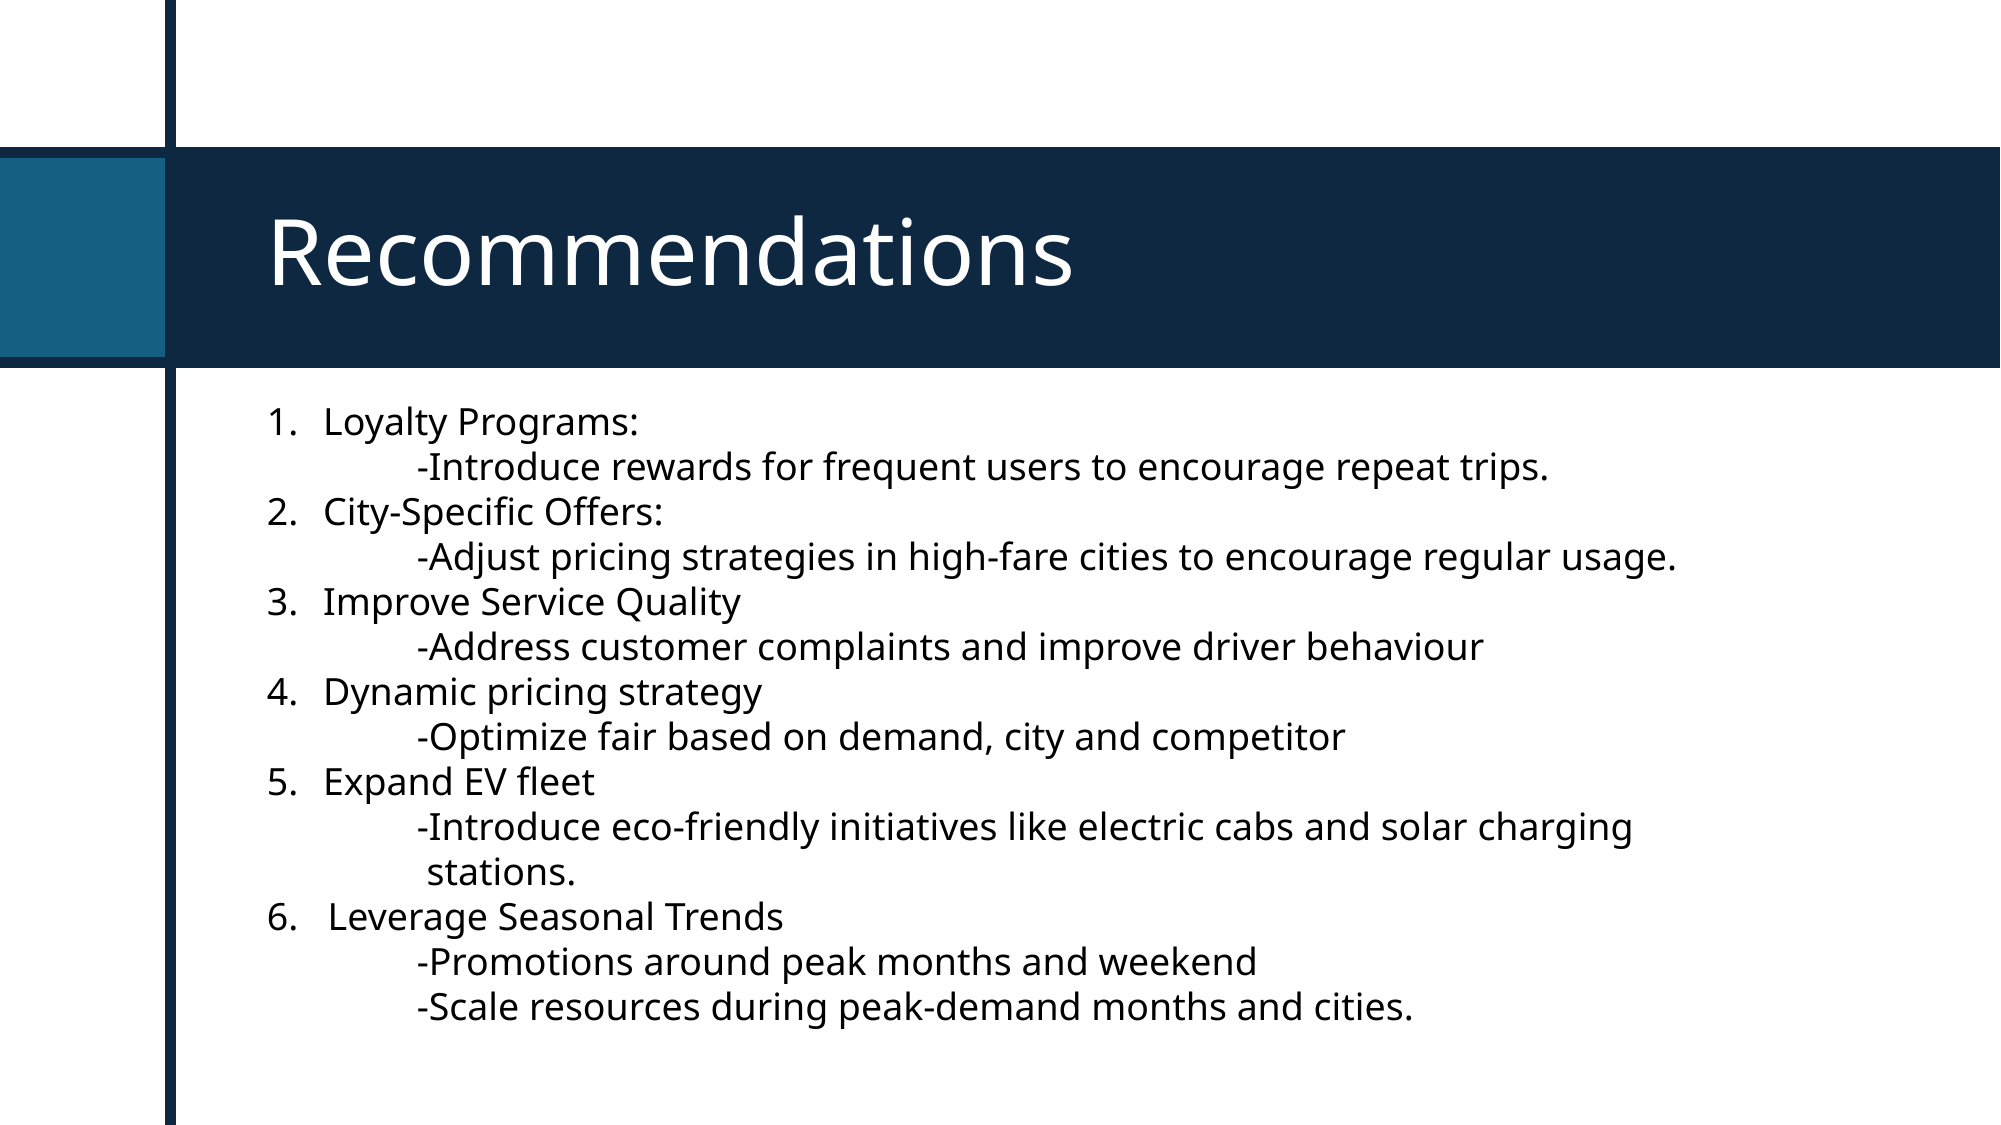

# Recommendations
Loyalty Programs:
-Introduce rewards for frequent users to encourage repeat trips.
City-Specific Offers:
-Adjust pricing strategies in high-fare cities to encourage regular usage.
Improve Service Quality
-Address customer complaints and improve driver behaviour
Dynamic pricing strategy
-Optimize fair based on demand, city and competitor
Expand EV fleet
-Introduce eco-friendly initiatives like electric cabs and solar charging
 stations.
6. Leverage Seasonal Trends
-Promotions around peak months and weekend
-Scale resources during peak-demand months and cities.